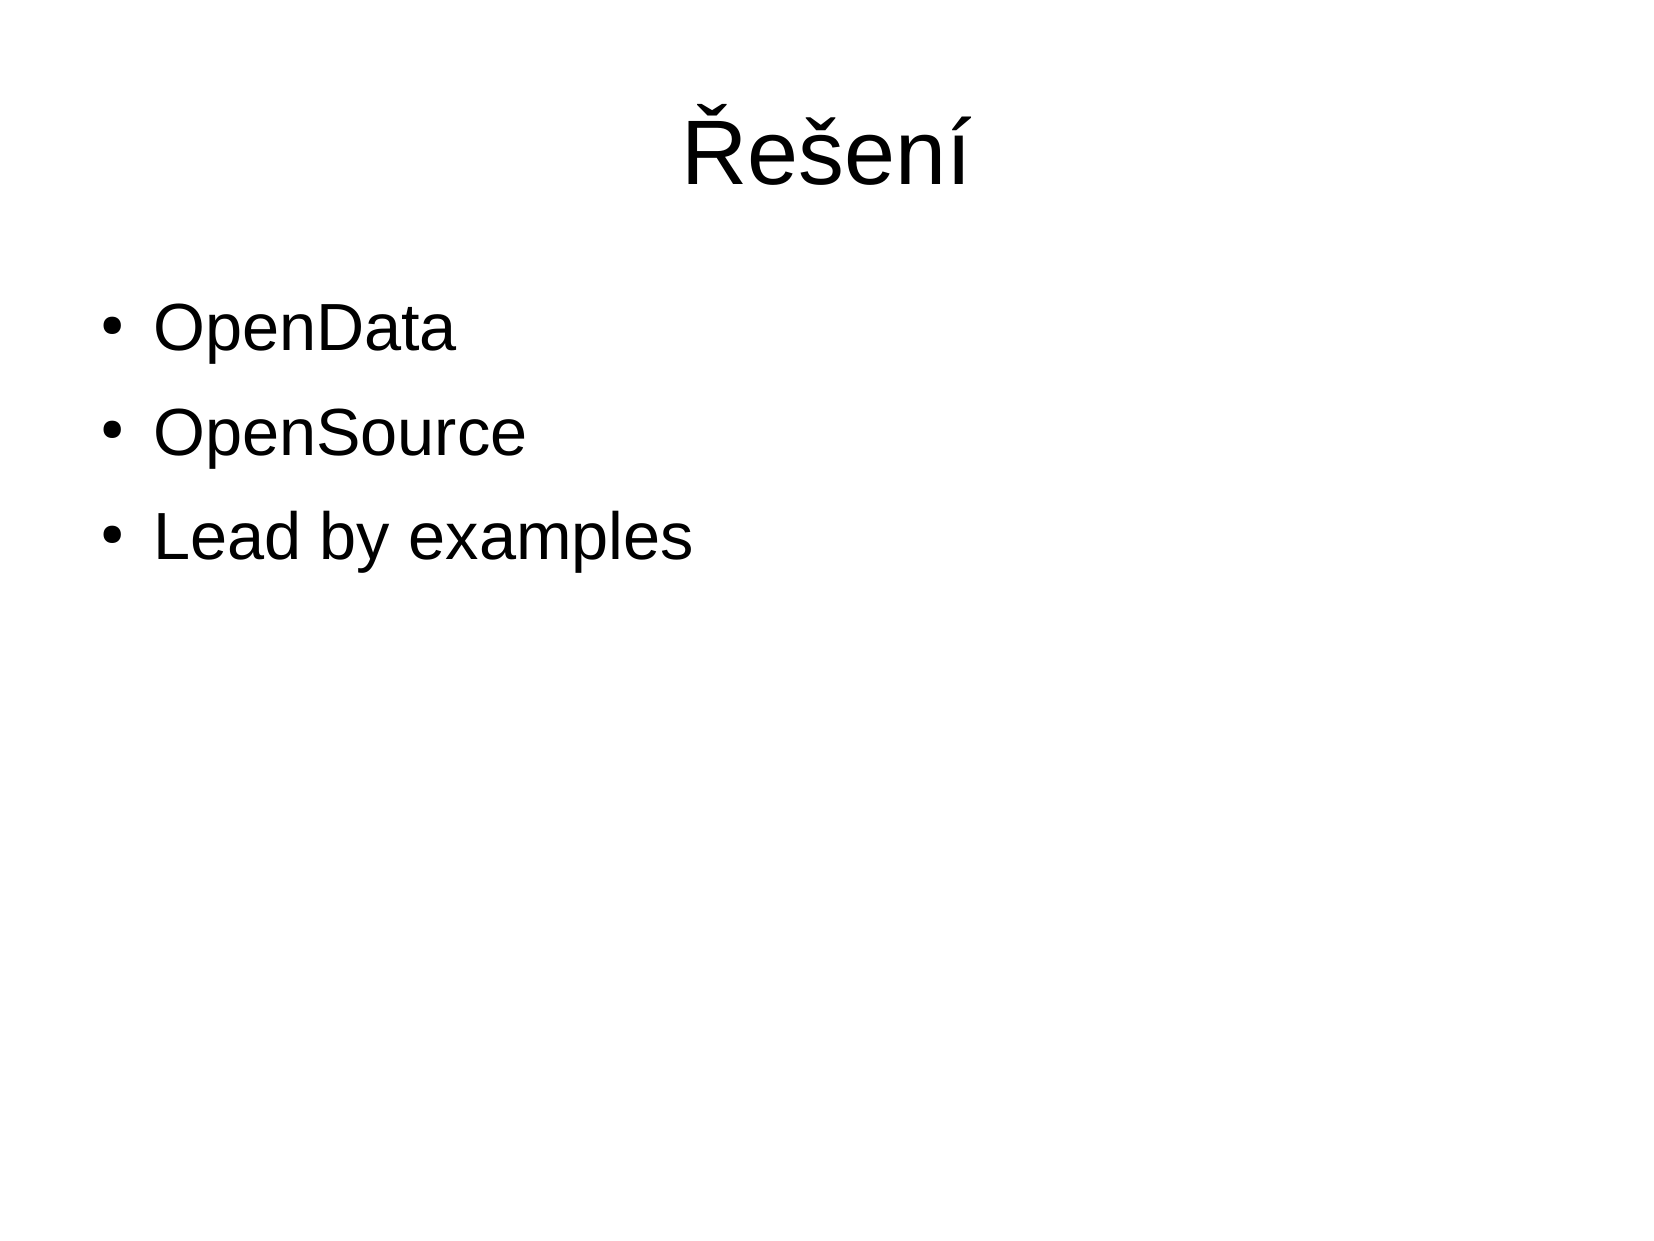

# Řešení
OpenData
OpenSource
Lead by examples